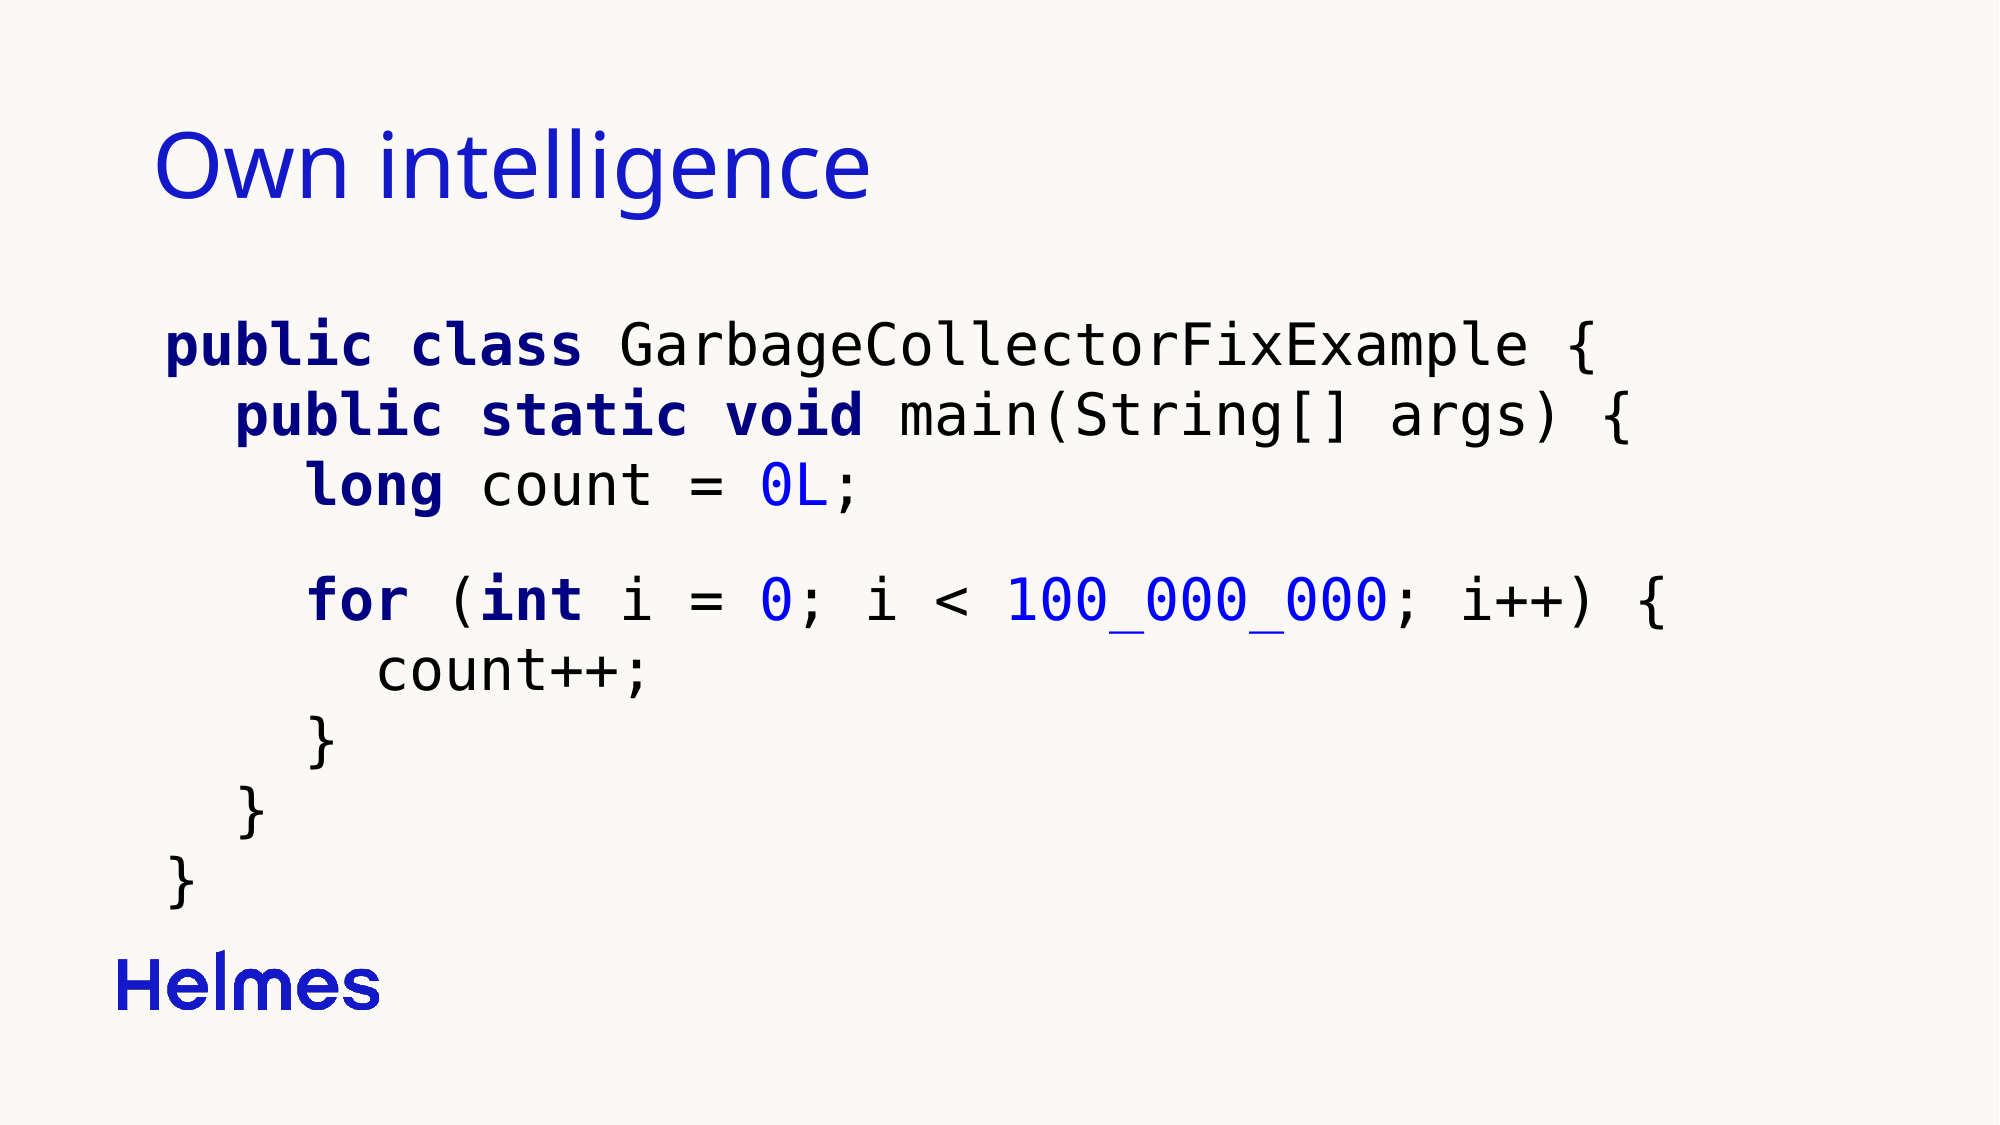

Own intelligence
public class GarbageCollectorFixExample {
 public static void main(String[] args) {
 long count = 0L;
 for (int i = 0; i < 100_000_000; i++) {
 count++;
 }
 }
}